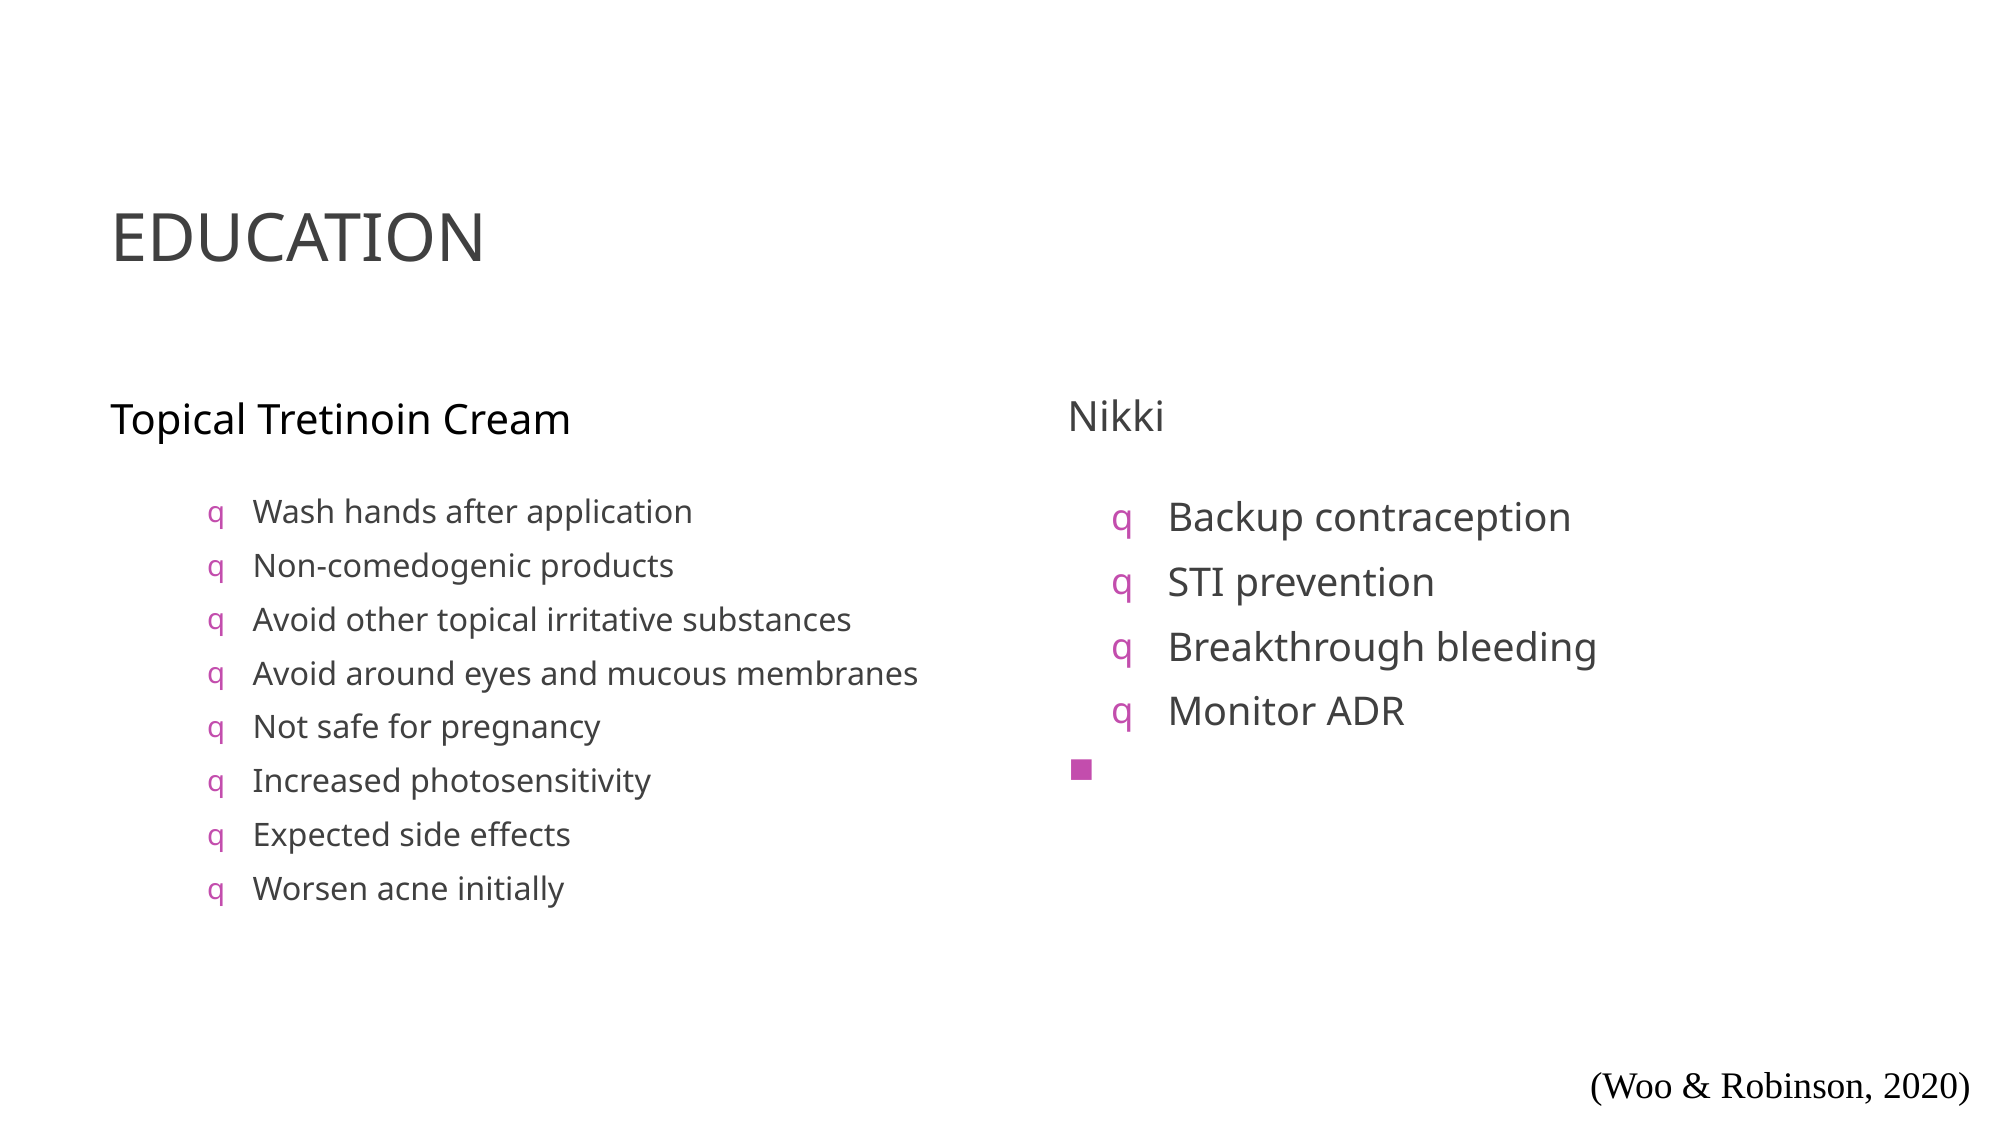

# Education
Topical Tretinoin Cream
Nikki
Wash hands after application
Non-comedogenic products
Avoid other topical irritative substances
Avoid around eyes and mucous membranes
Not safe for pregnancy
Increased photosensitivity
Expected side effects
Worsen acne initially
Backup contraception
STI prevention
Breakthrough bleeding
Monitor ADR
(Woo & Robinson, 2020)